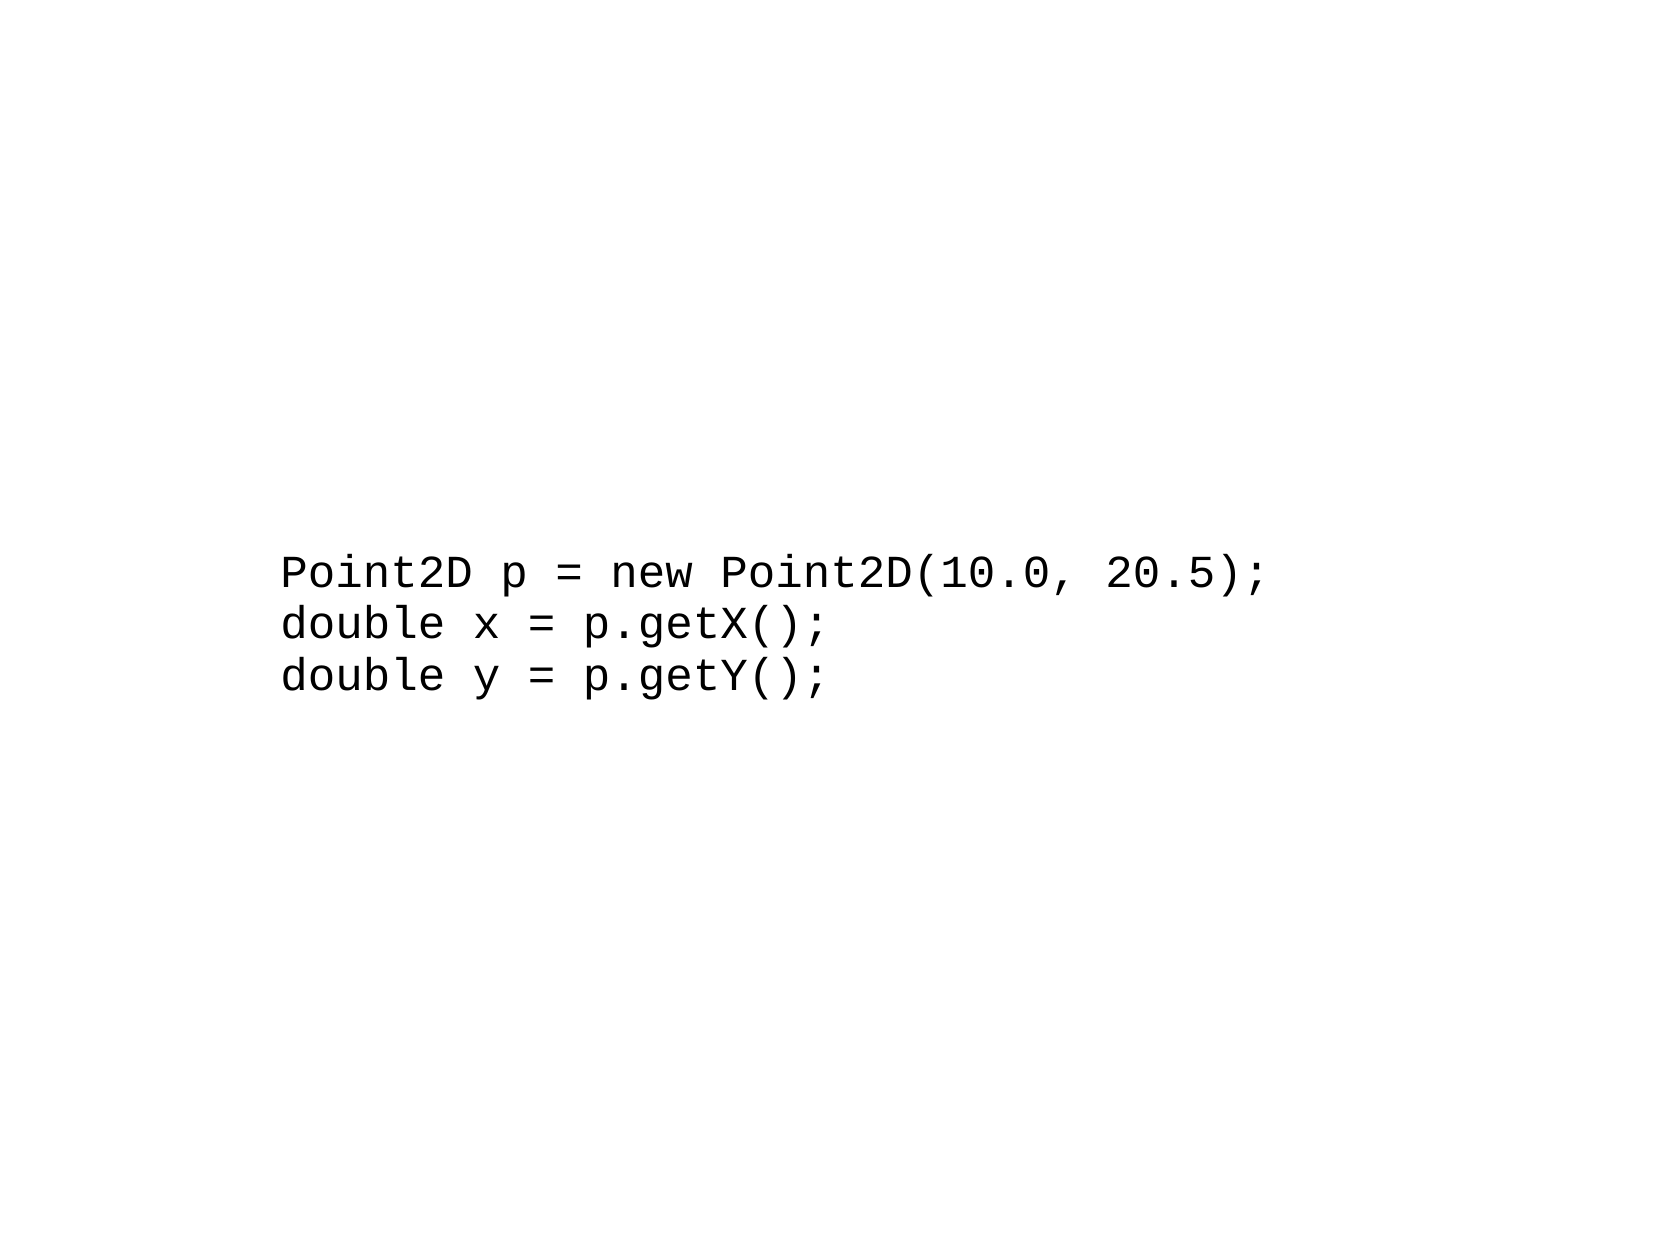

# Point2D p = new Point2D(10.0, 20.5);
			double x = p.getX();
			double y = p.getY();